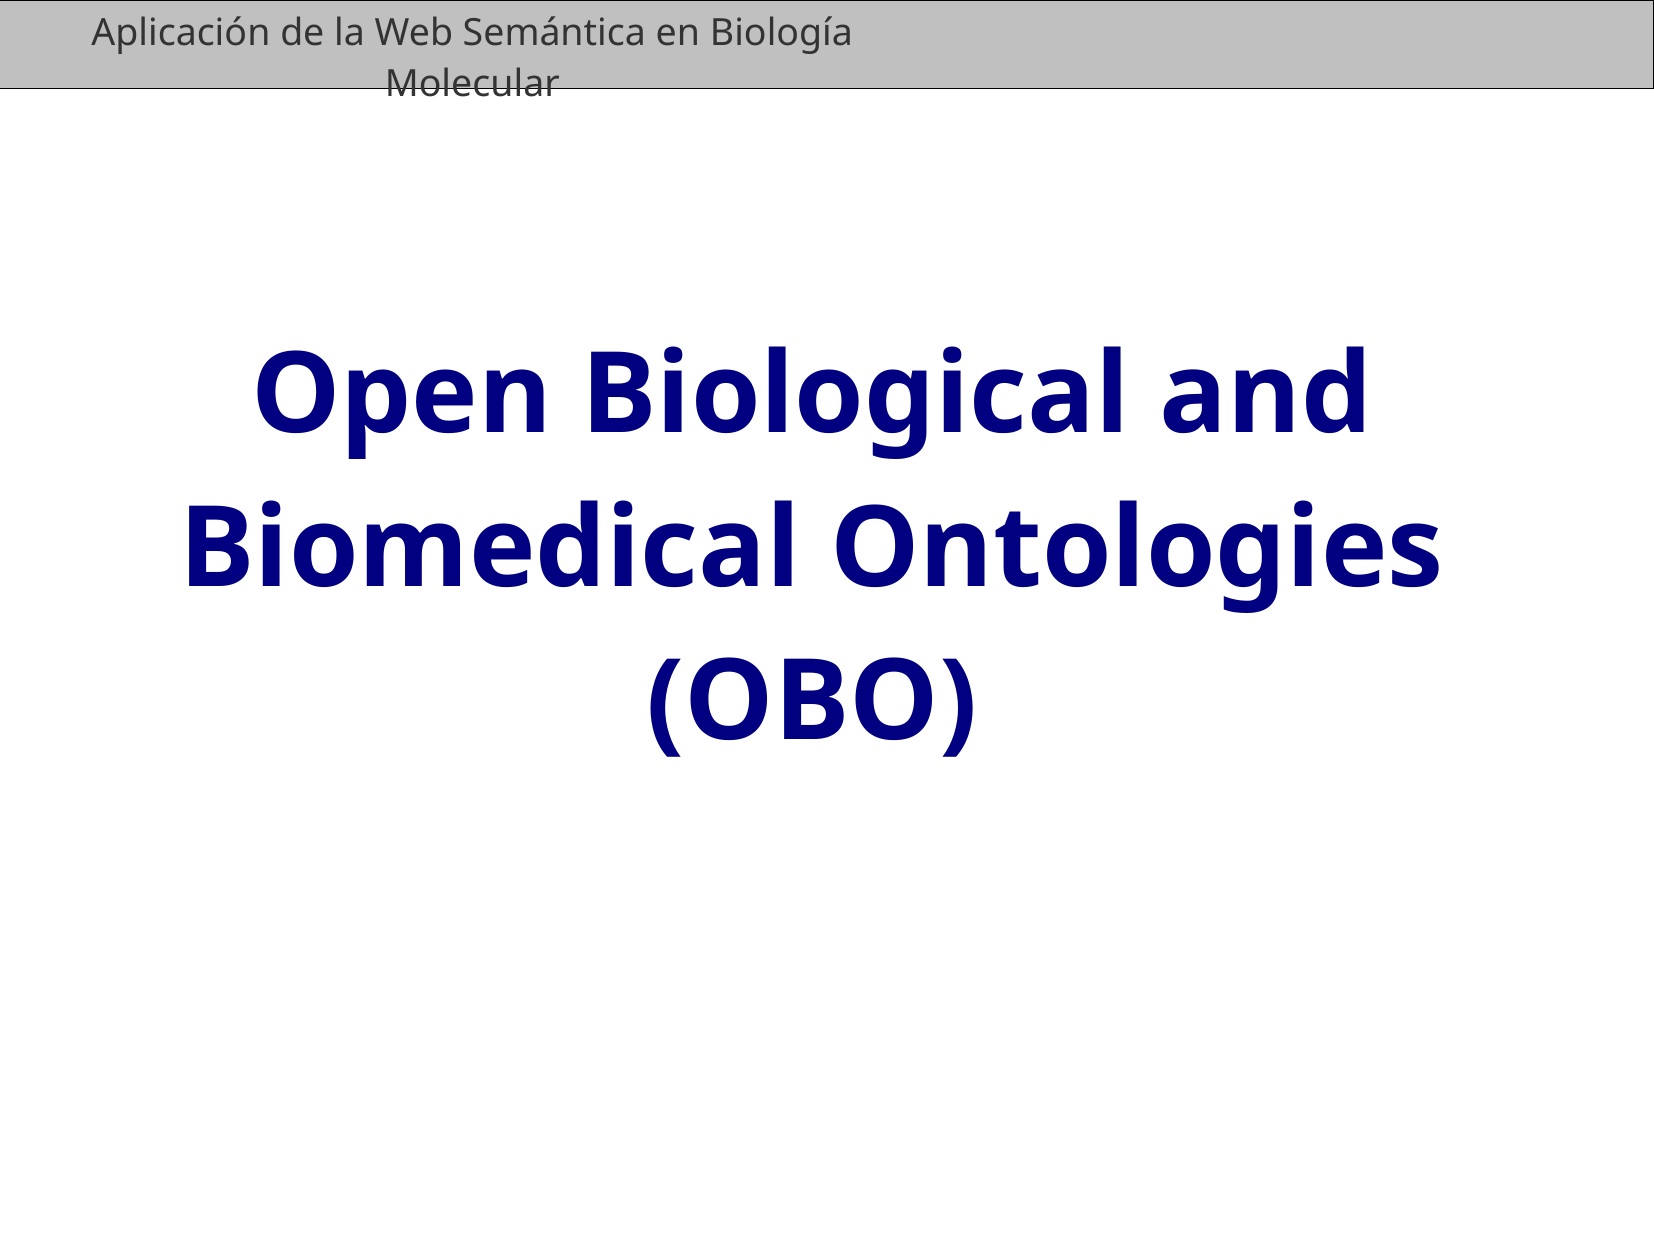

Aplicación de la Web Semántica en Biología Molecular
Open Biological and Biomedical Ontologies (OBO)